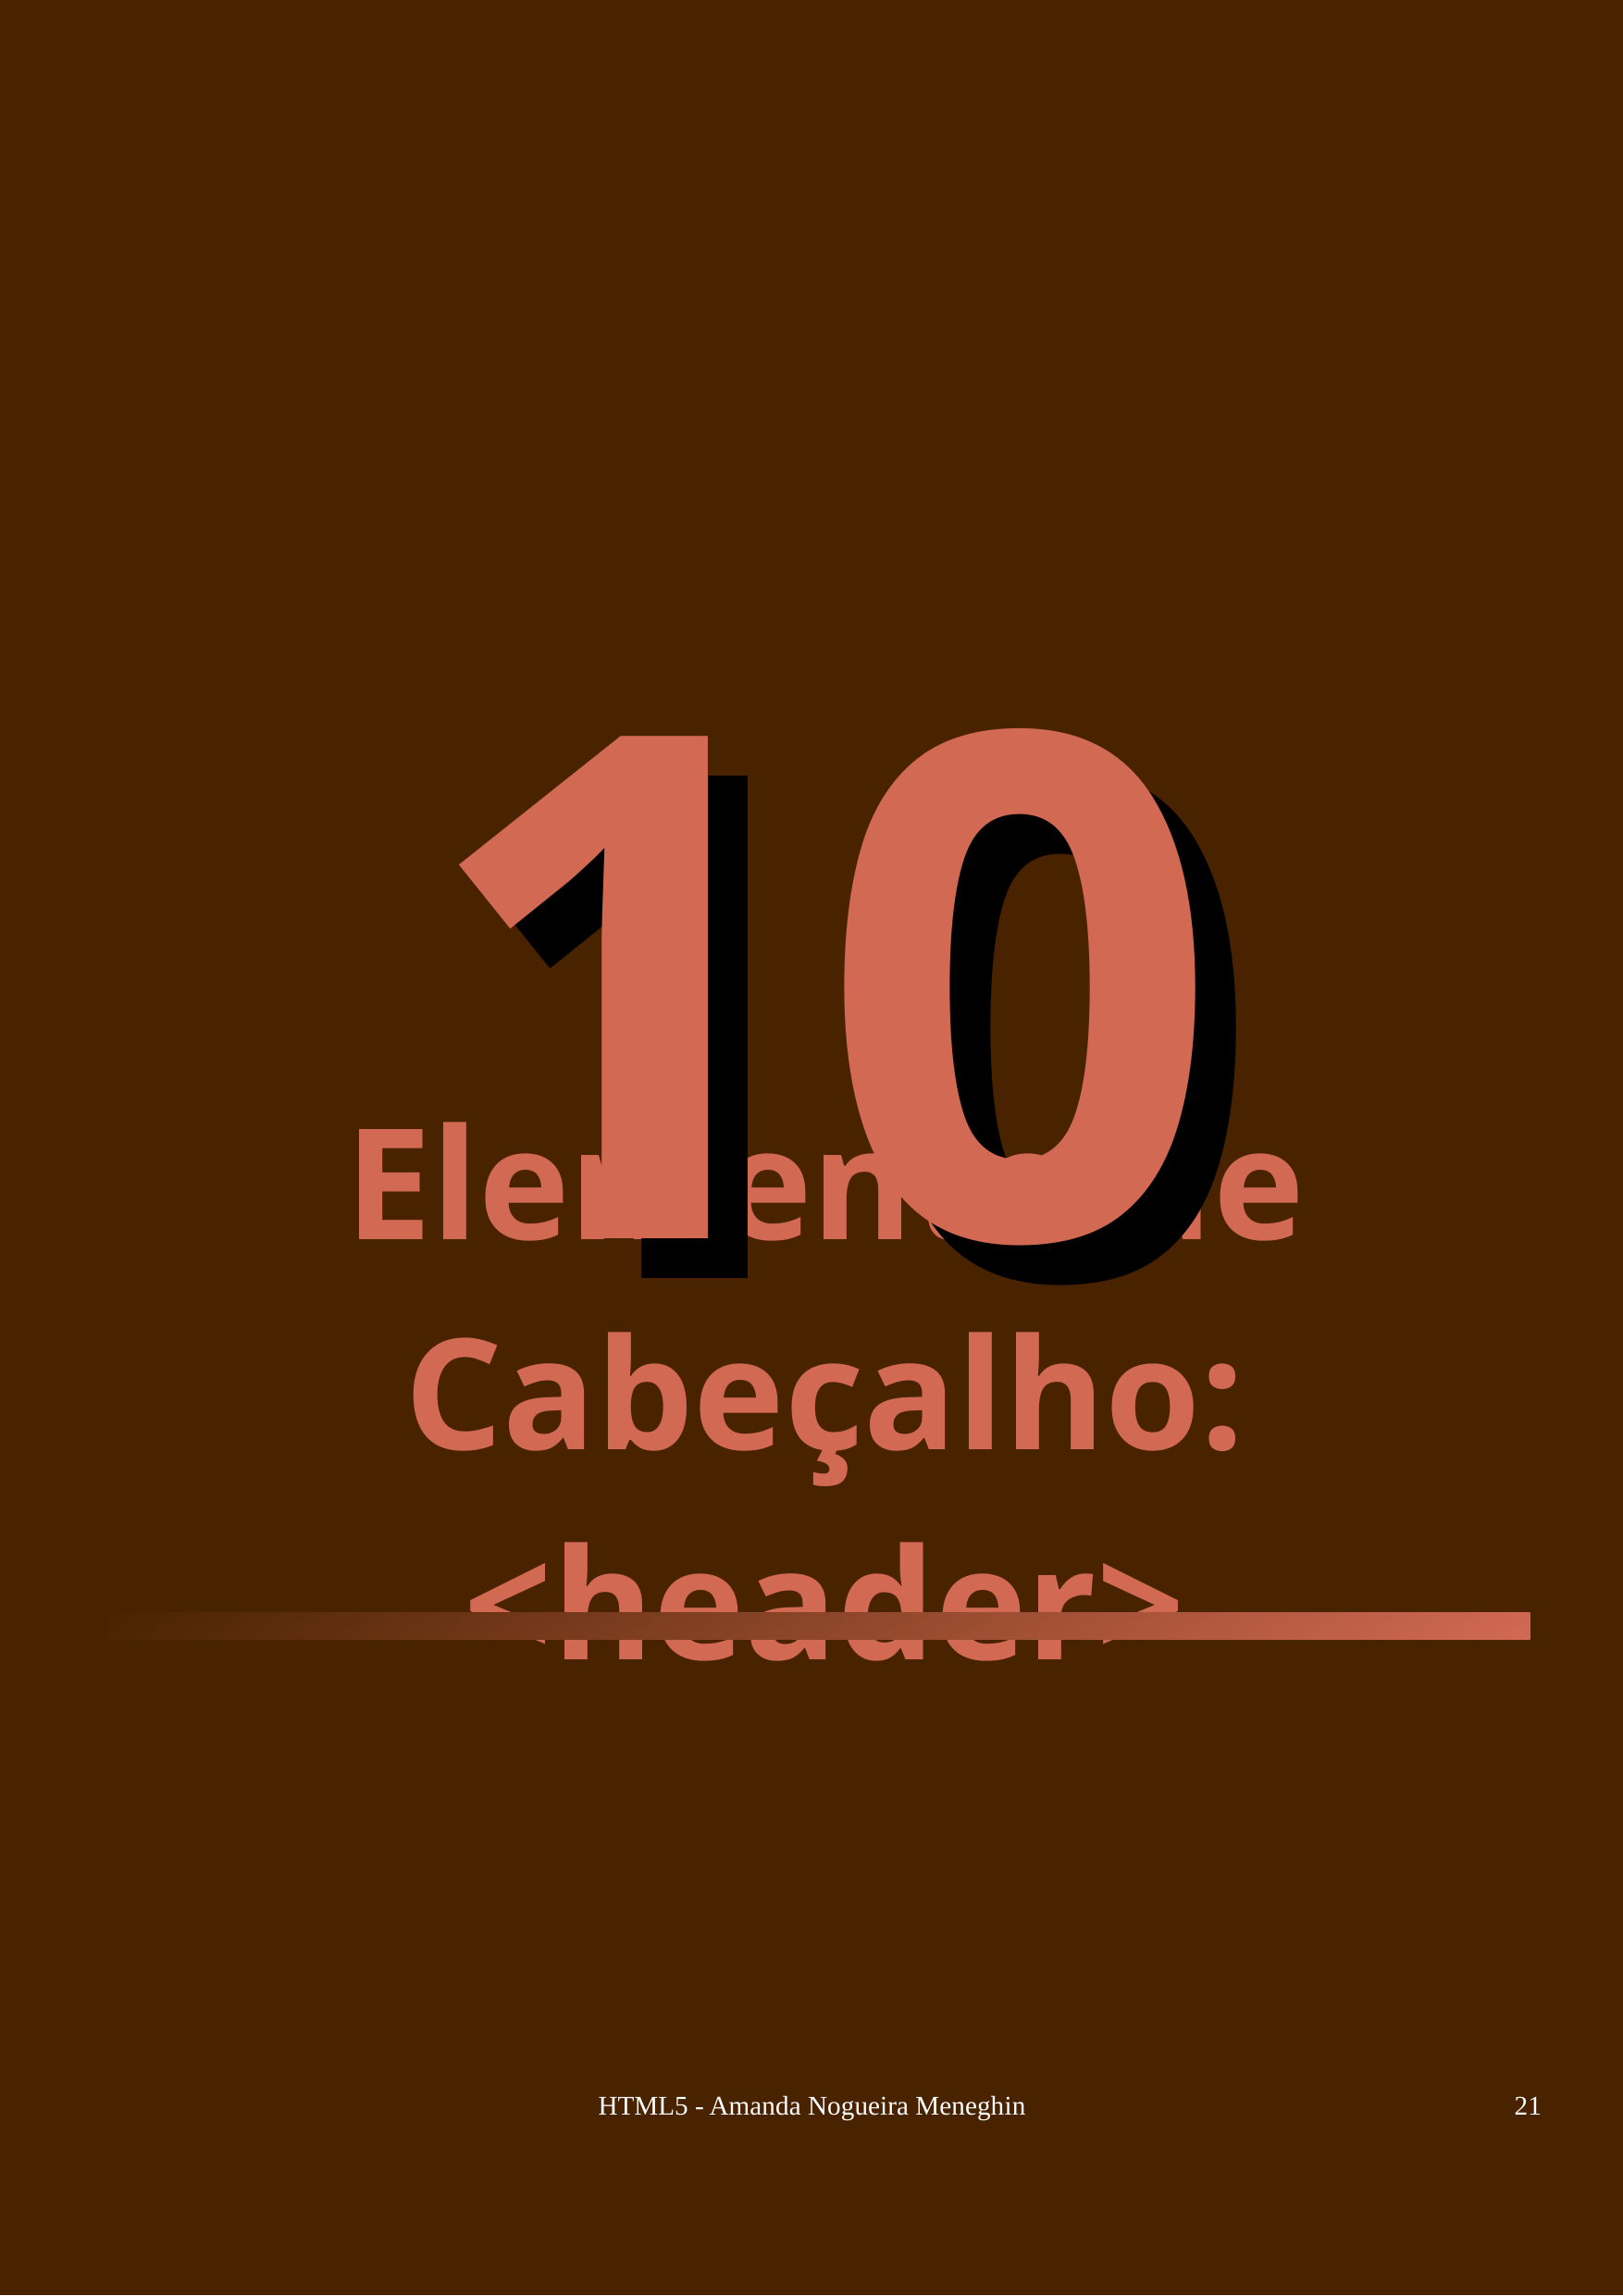

10
Elemento de Cabeçalho: <header>
HTML5 - Amanda Nogueira Meneghin
21